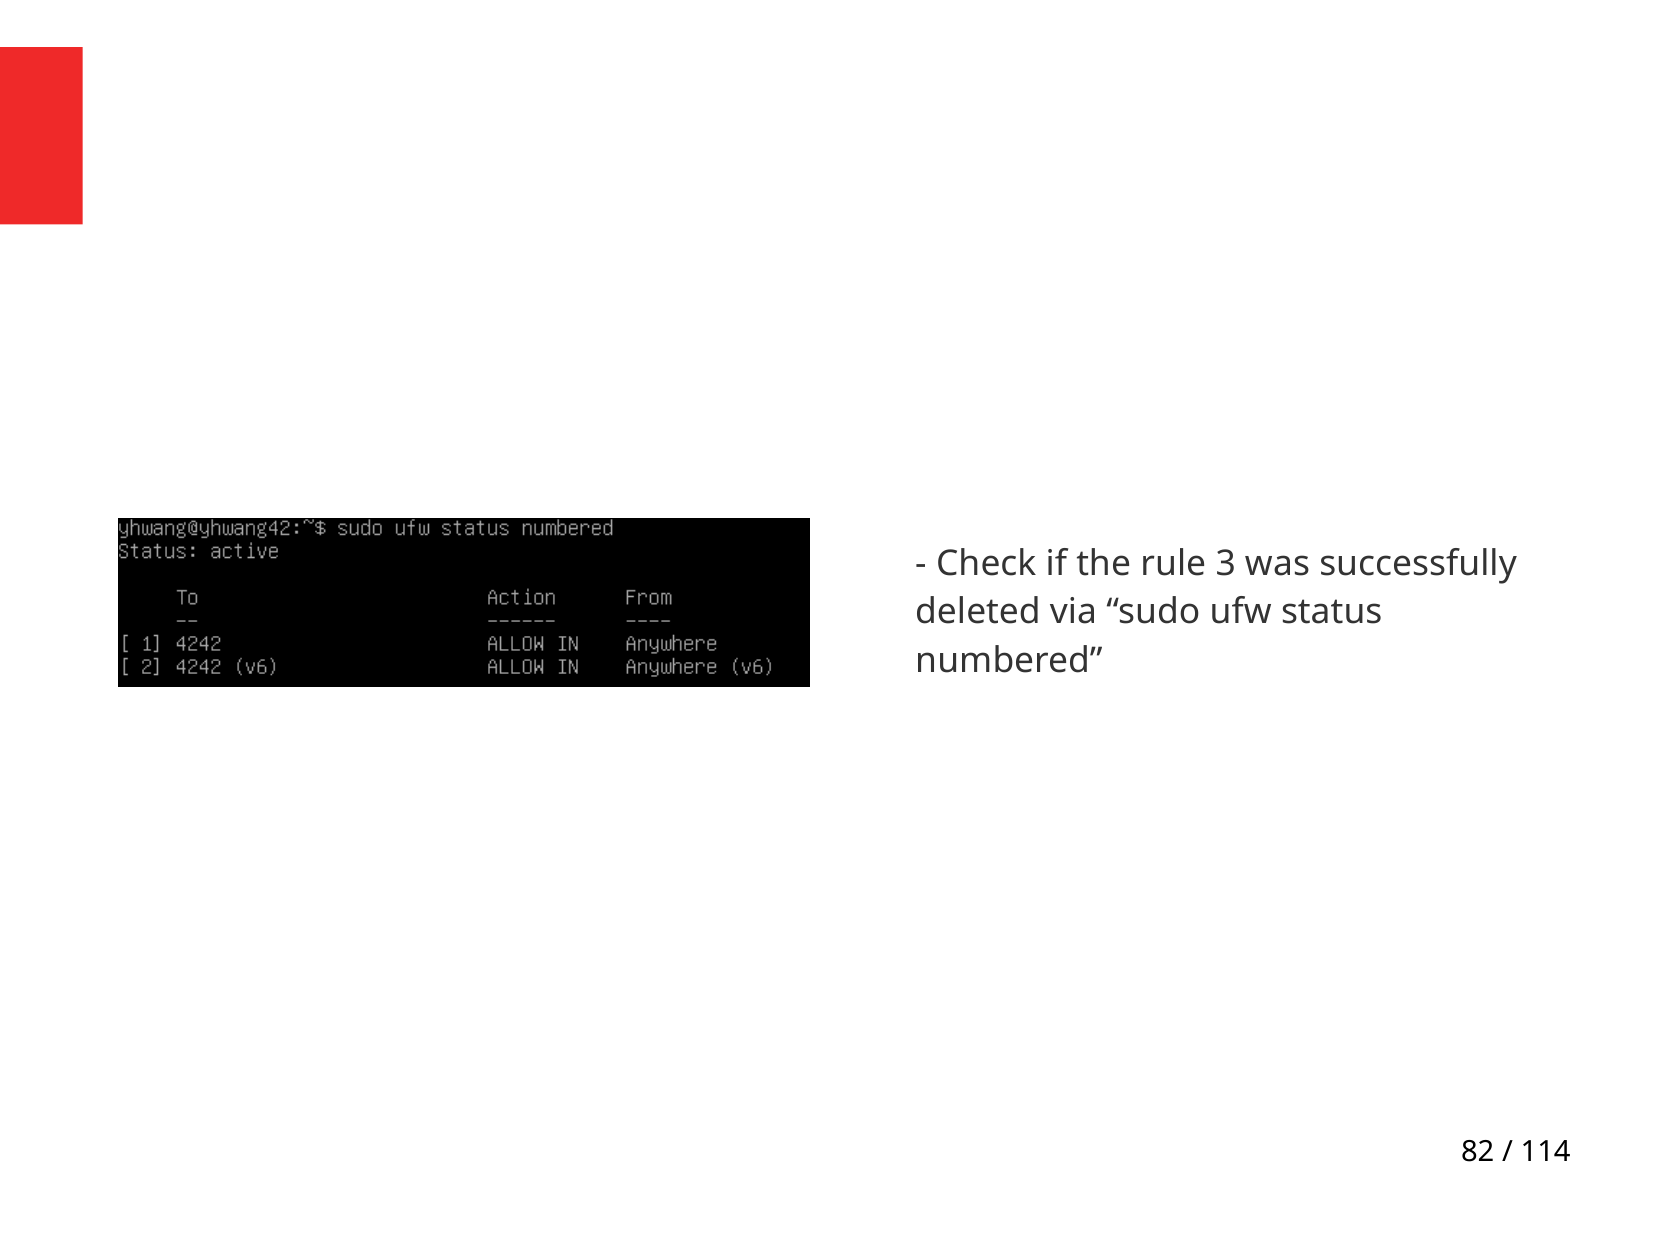

# - Check if the rule 3 was successfully deleted via “sudo ufw status numbered”
82